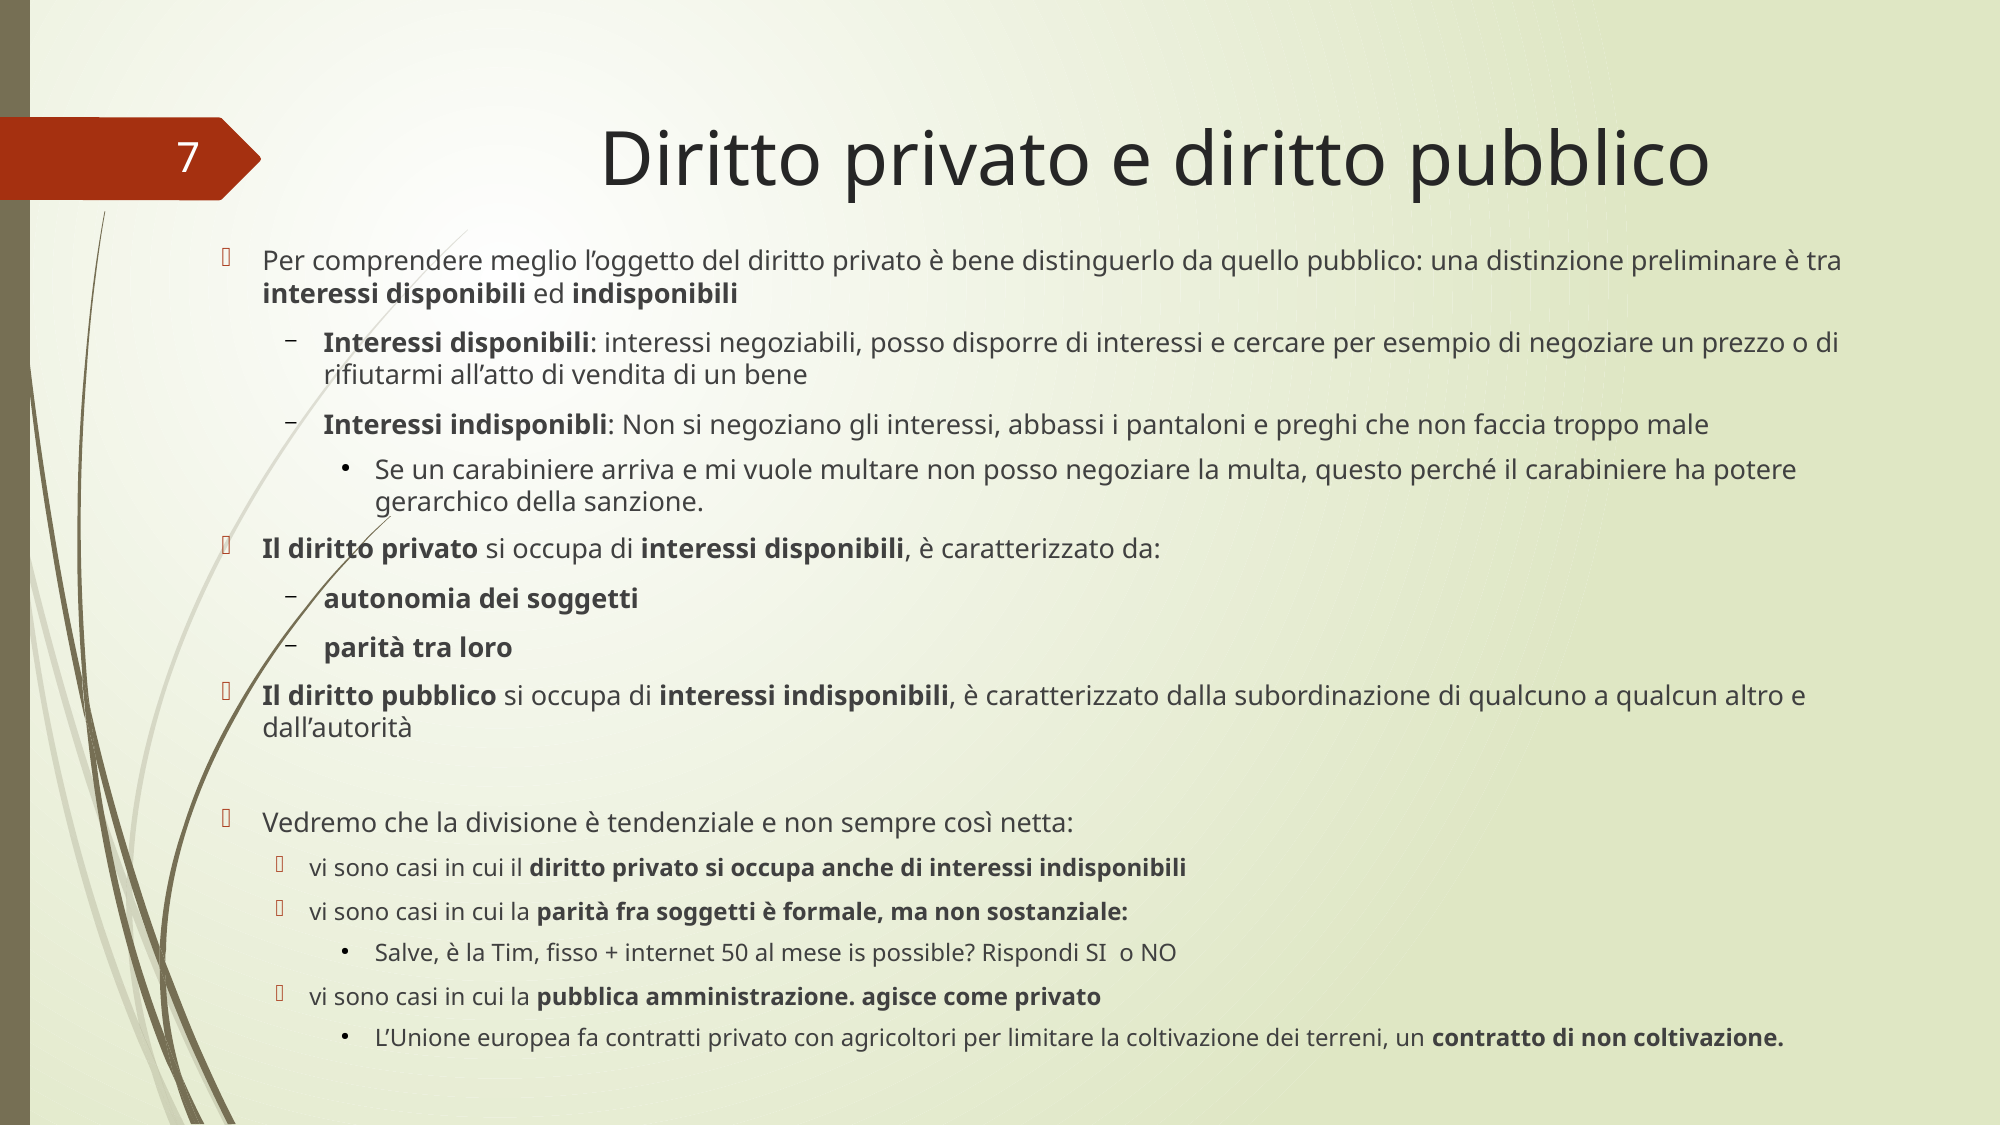

# Diritto privato e diritto pubblico
Per comprendere meglio l’oggetto del diritto privato è bene distinguerlo da quello pubblico: una distinzione preliminare è tra interessi disponibili ed indisponibili
Interessi disponibili: interessi negoziabili, posso disporre di interessi e cercare per esempio di negoziare un prezzo o di rifiutarmi all’atto di vendita di un bene
Interessi indisponibli: Non si negoziano gli interessi, abbassi i pantaloni e preghi che non faccia troppo male
Se un carabiniere arriva e mi vuole multare non posso negoziare la multa, questo perché il carabiniere ha potere gerarchico della sanzione.
Il diritto privato si occupa di interessi disponibili, è caratterizzato da:
autonomia dei soggetti
parità tra loro
Il diritto pubblico si occupa di interessi indisponibili, è caratterizzato dalla subordinazione di qualcuno a qualcun altro e dall’autorità
Vedremo che la divisione è tendenziale e non sempre così netta:
vi sono casi in cui il diritto privato si occupa anche di interessi indisponibili
vi sono casi in cui la parità fra soggetti è formale, ma non sostanziale:
Salve, è la Tim, fisso + internet 50 al mese is possible? Rispondi SI o NO
vi sono casi in cui la pubblica amministrazione. agisce come privato
L’Unione europea fa contratti privato con agricoltori per limitare la coltivazione dei terreni, un contratto di non coltivazione.